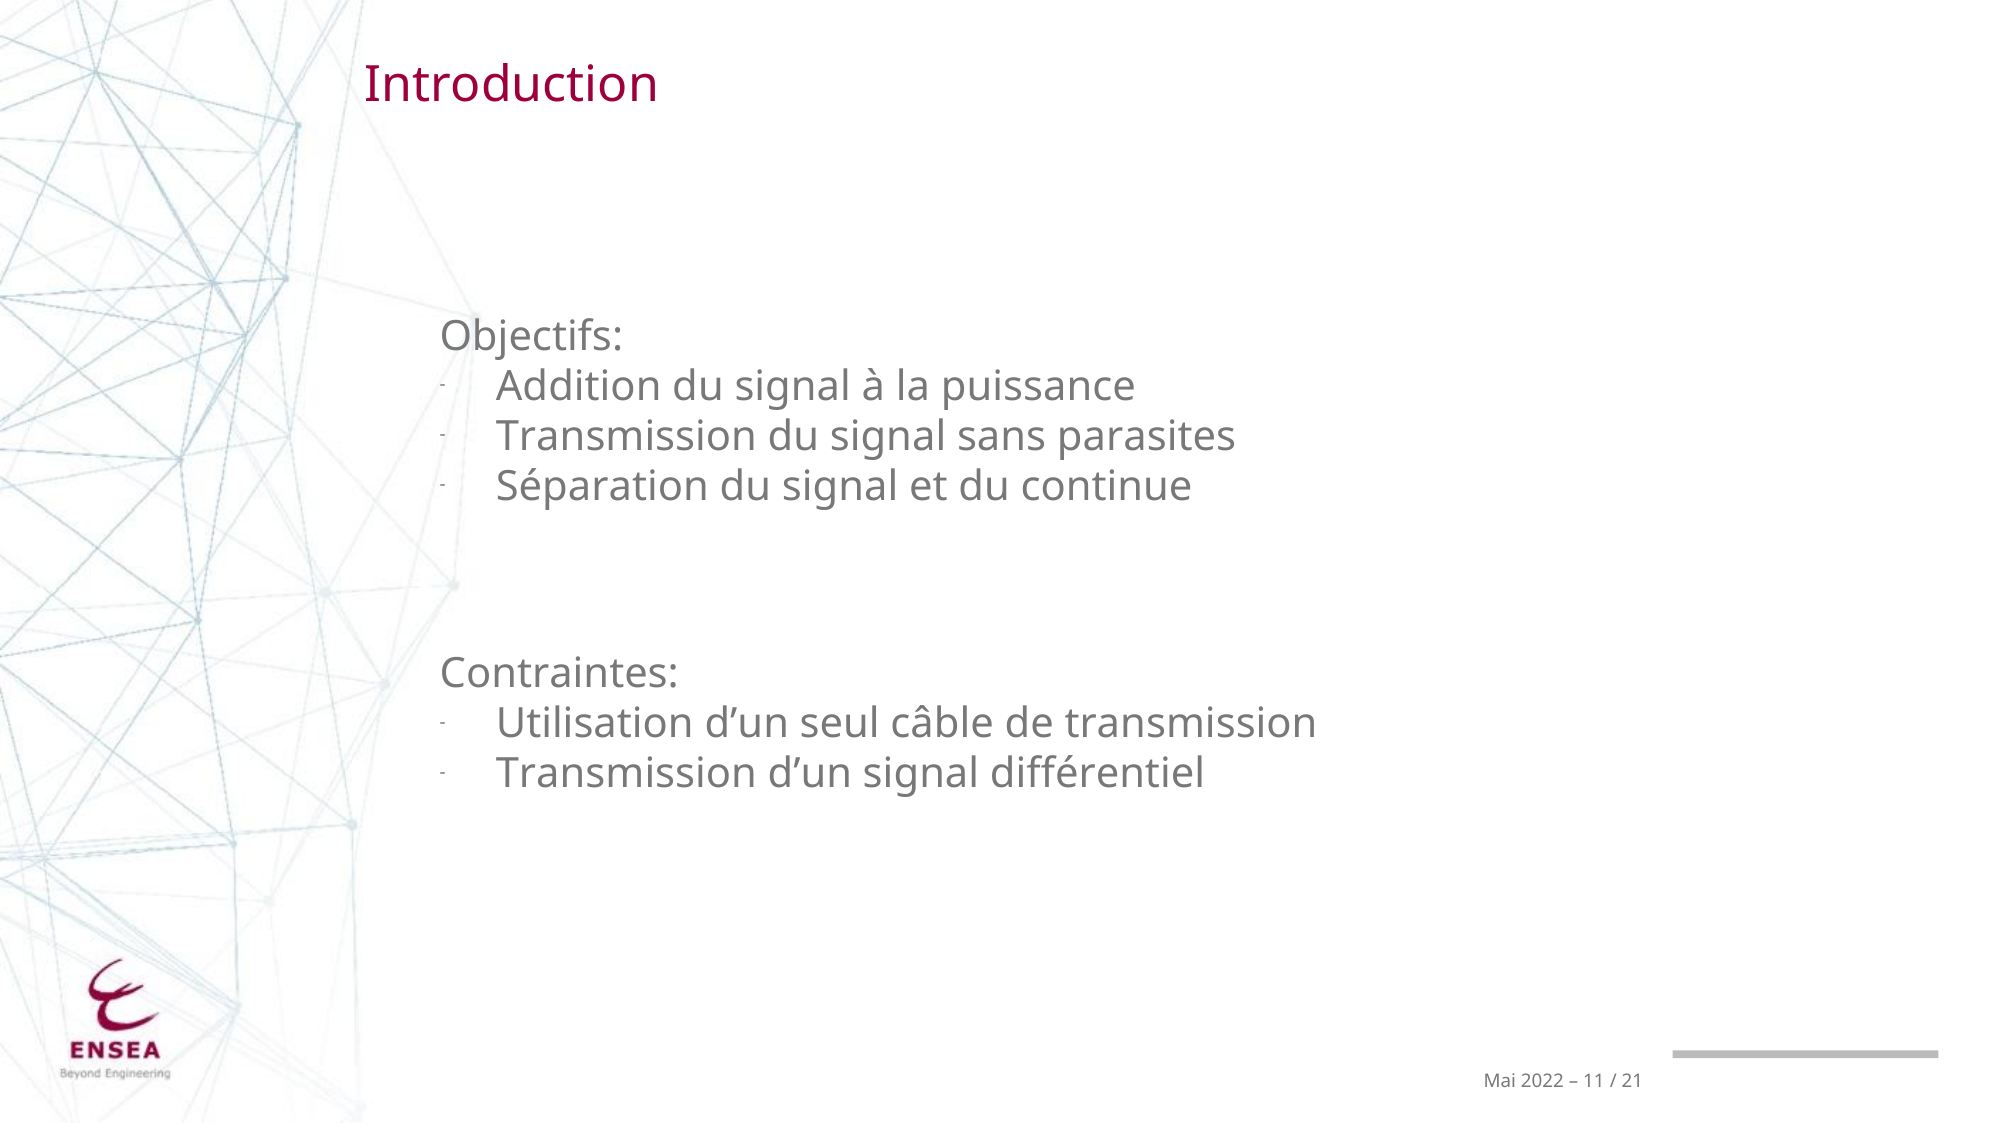

Introduction
Objectifs:
Addition du signal à la puissance
Transmission du signal sans parasites
Séparation du signal et du continue
Contraintes:
Utilisation d’un seul câble de transmission
Transmission d’un signal différentiel
Mai 2022 – / 21